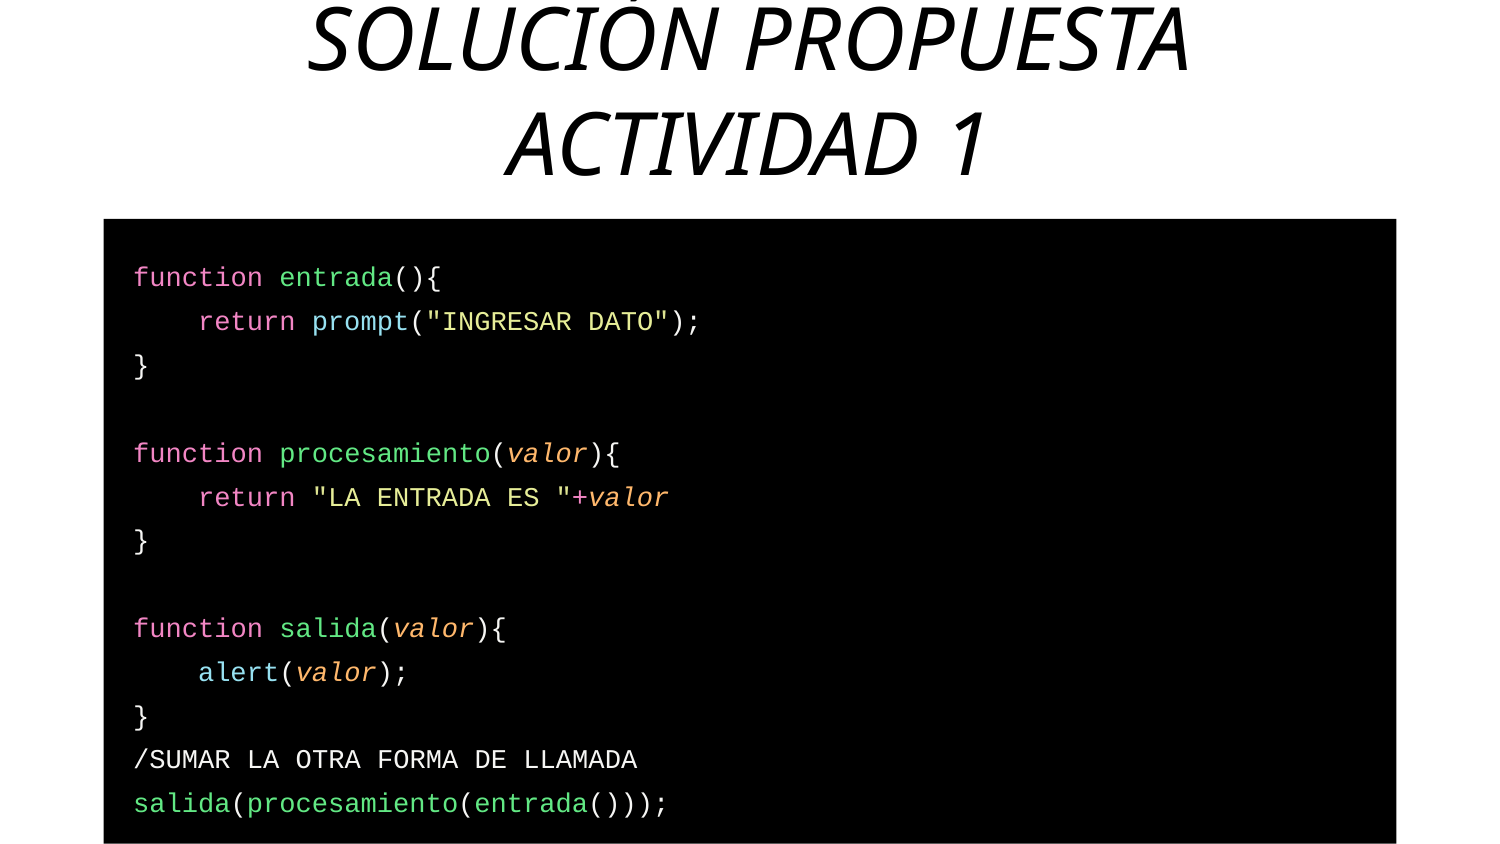

SOLUCIÓN PROPUESTA ACTIVIDAD 1
function entrada(){
 return prompt("INGRESAR DATO");
}
function procesamiento(valor){
 return "LA ENTRADA ES "+valor
}
function salida(valor){
 alert(valor);
}
/SUMAR LA OTRA FORMA DE LLAMADA
salida(procesamiento(entrada()));